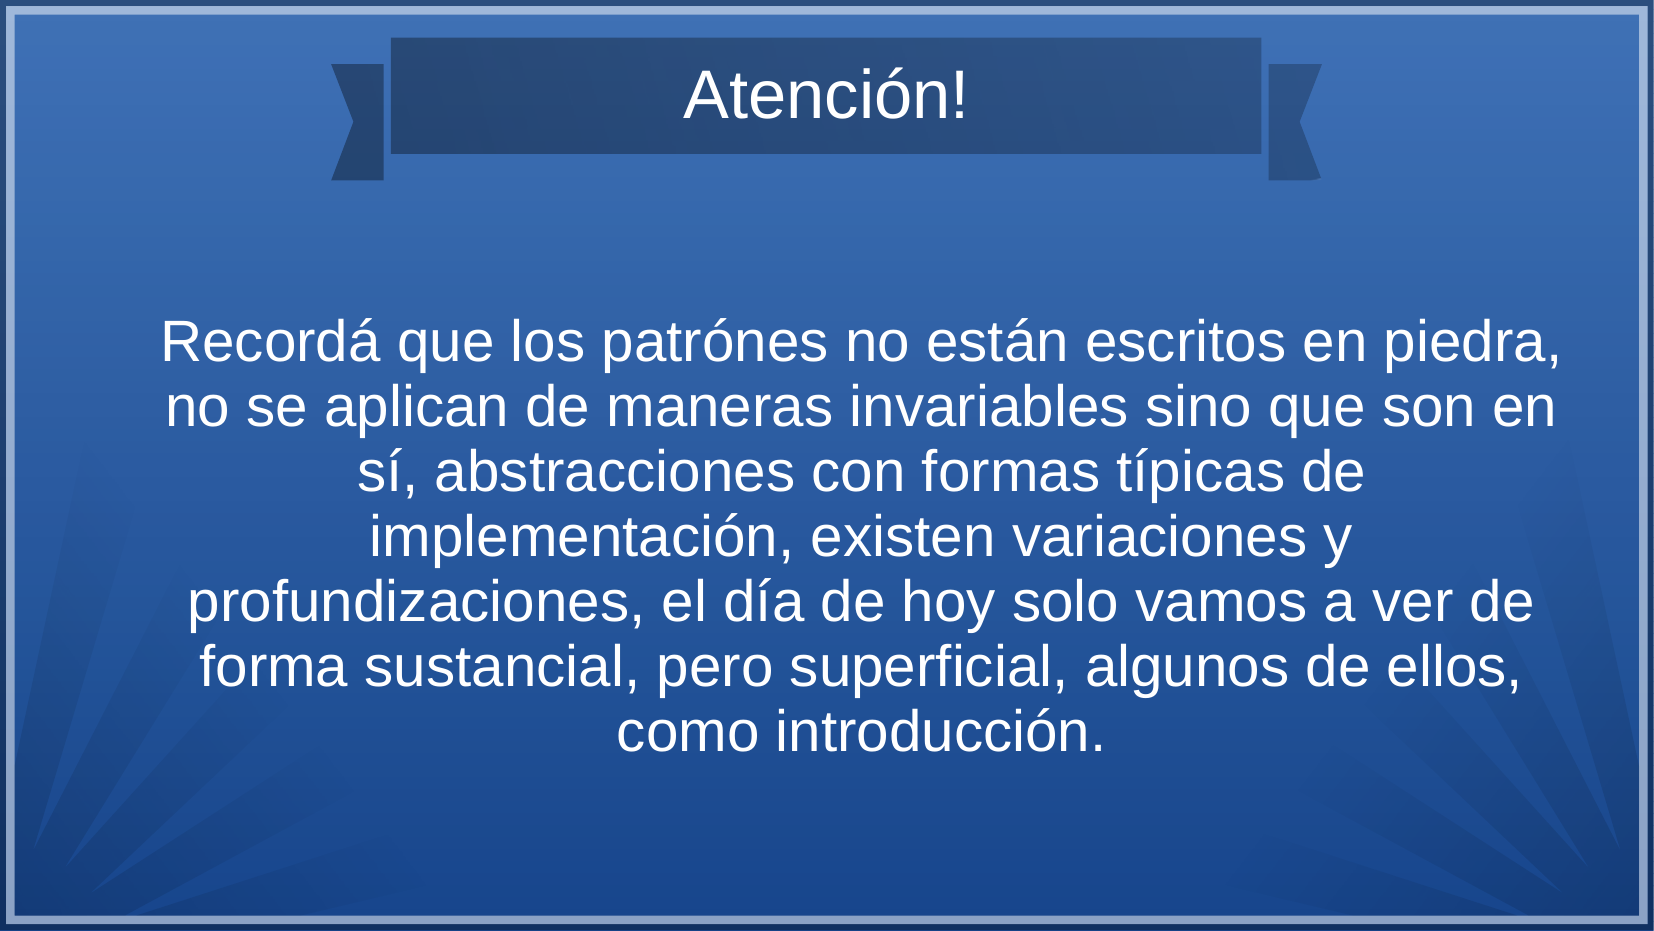

# Atención!
Recordá que los patrónes no están escritos en piedra, no se aplican de maneras invariables sino que son en sí, abstracciones con formas típicas de implementación, existen variaciones y profundizaciones, el día de hoy solo vamos a ver de forma sustancial, pero superficial, algunos de ellos, como introducción.